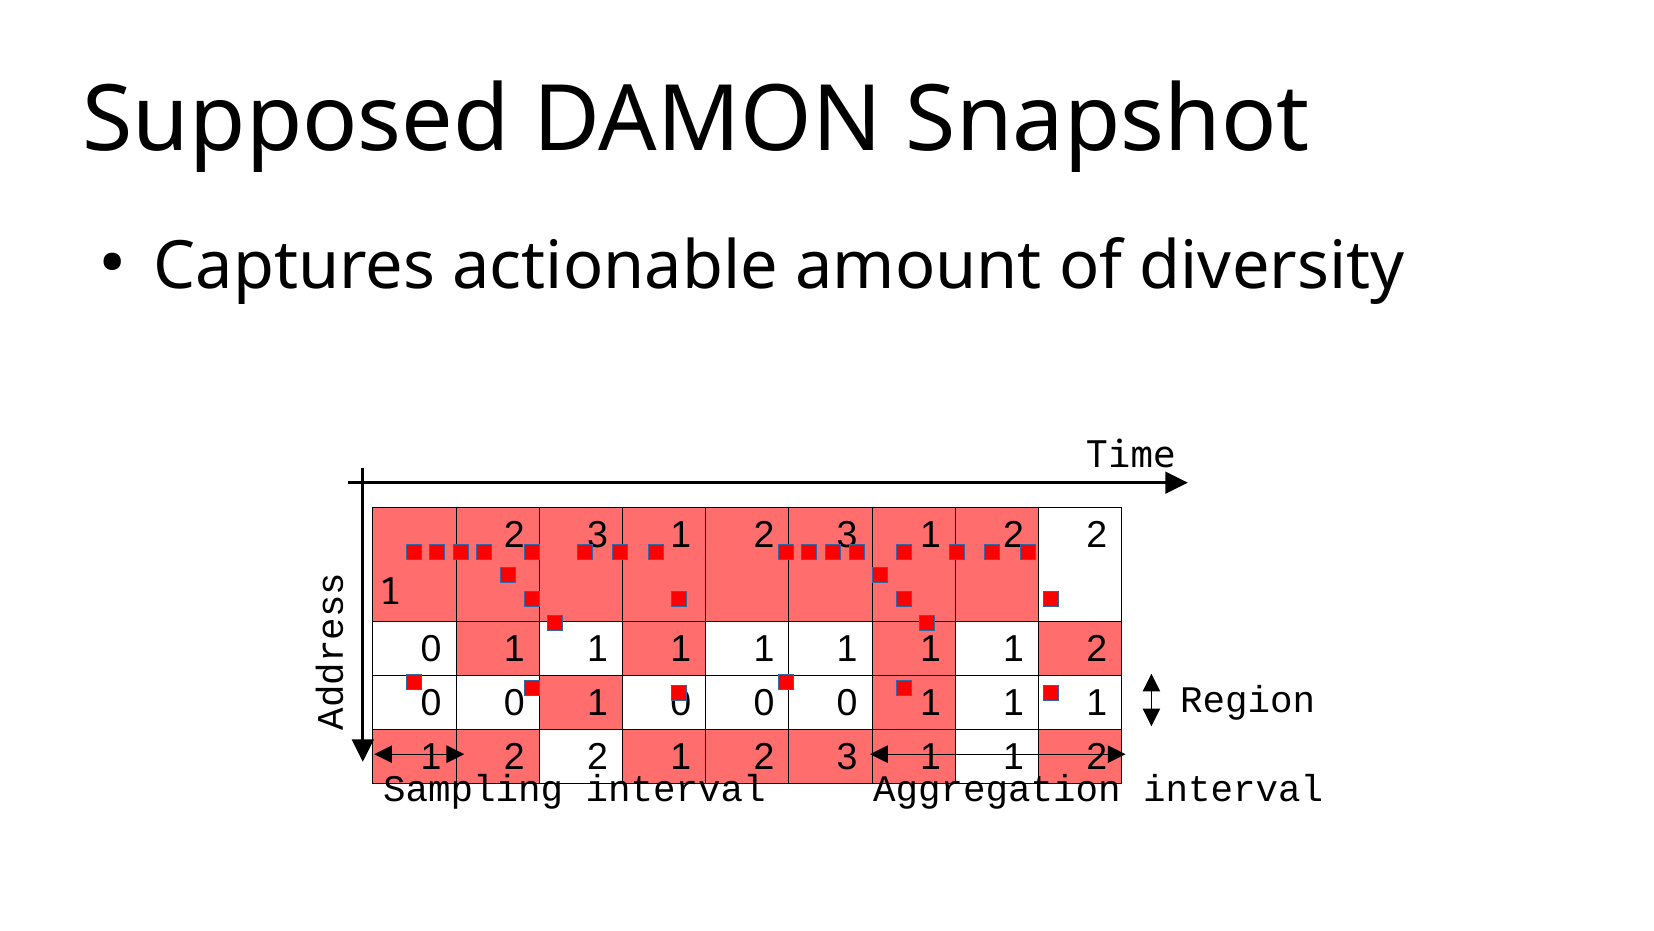

# Supposed DAMON Snapshot
Captures actionable amount of diversity
Time
| 1 | 2 | 3 | 1 | 2 | 3 | 1 | 2 | 2 |
| --- | --- | --- | --- | --- | --- | --- | --- | --- |
| 0 | 1 | 1 | 1 | 1 | 1 | 1 | 1 | 2 |
| 0 | 0 | 1 | 0 | 0 | 0 | 1 | 1 | 1 |
| 1 | 2 | 2 | 1 | 2 | 3 | 1 | 1 | 2 |
Address
Region
Aggregation interval
Sampling interval